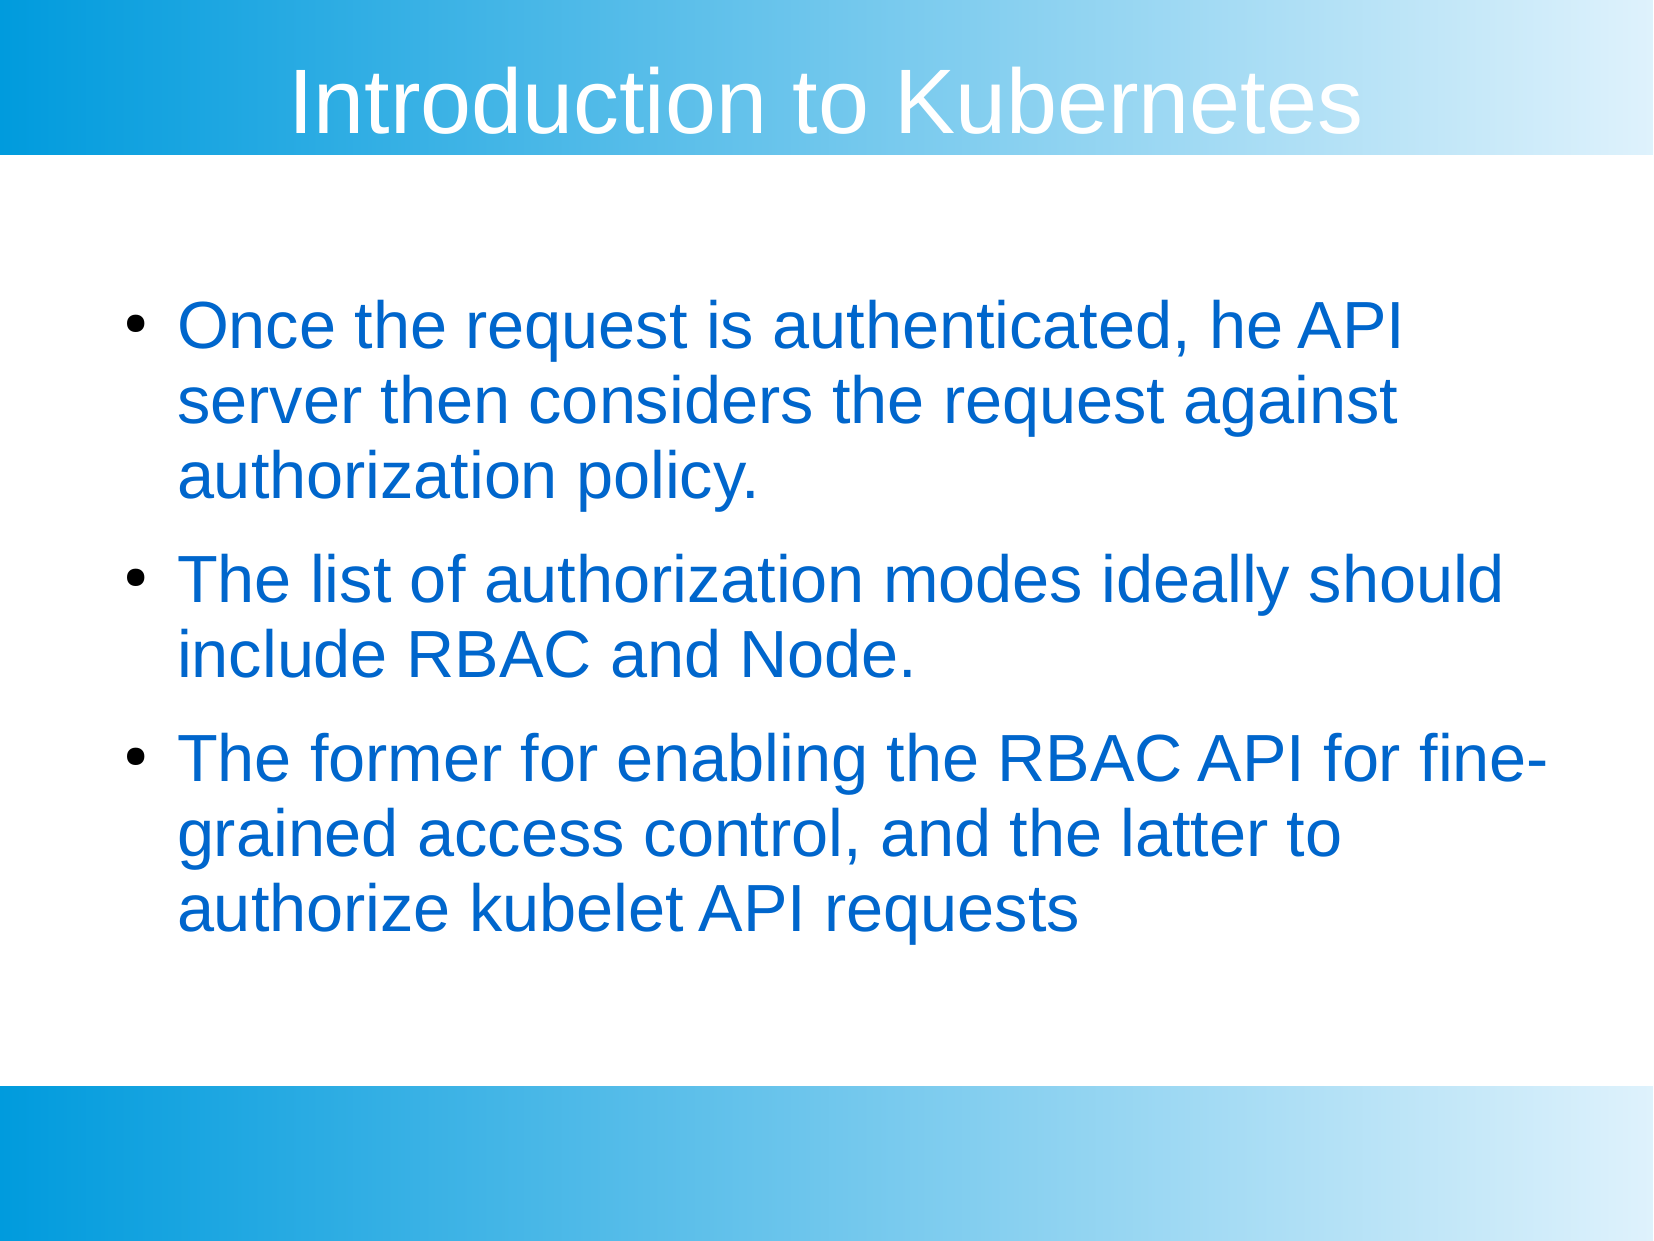

# Introduction to Kubernetes
Once the request is authenticated, he API server then considers the request against authorization policy.
The list of authorization modes ideally should include RBAC and Node.
The former for enabling the RBAC API for fine-grained access control, and the latter to authorize kubelet API requests